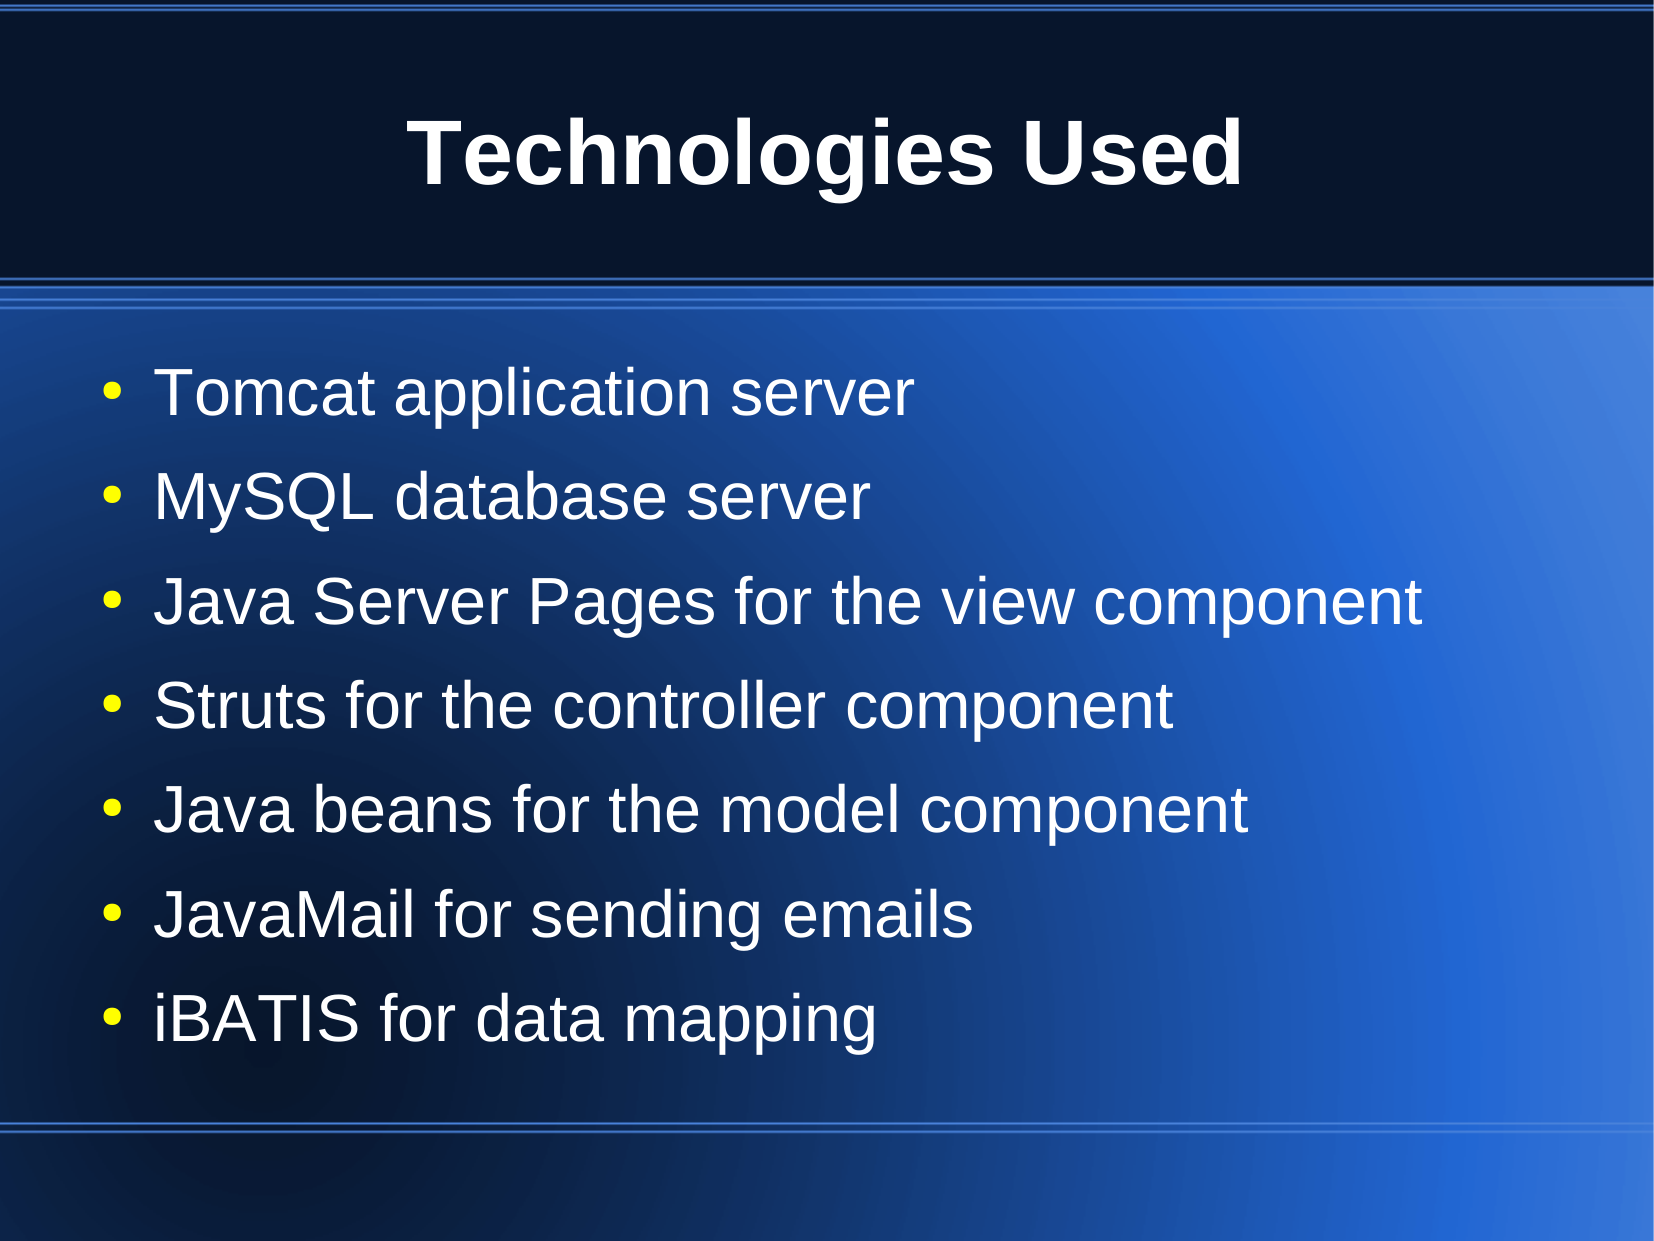

# Technologies Used
Tomcat application server
MySQL database server
Java Server Pages for the view component
Struts for the controller component
Java beans for the model component
JavaMail for sending emails
iBATIS for data mapping